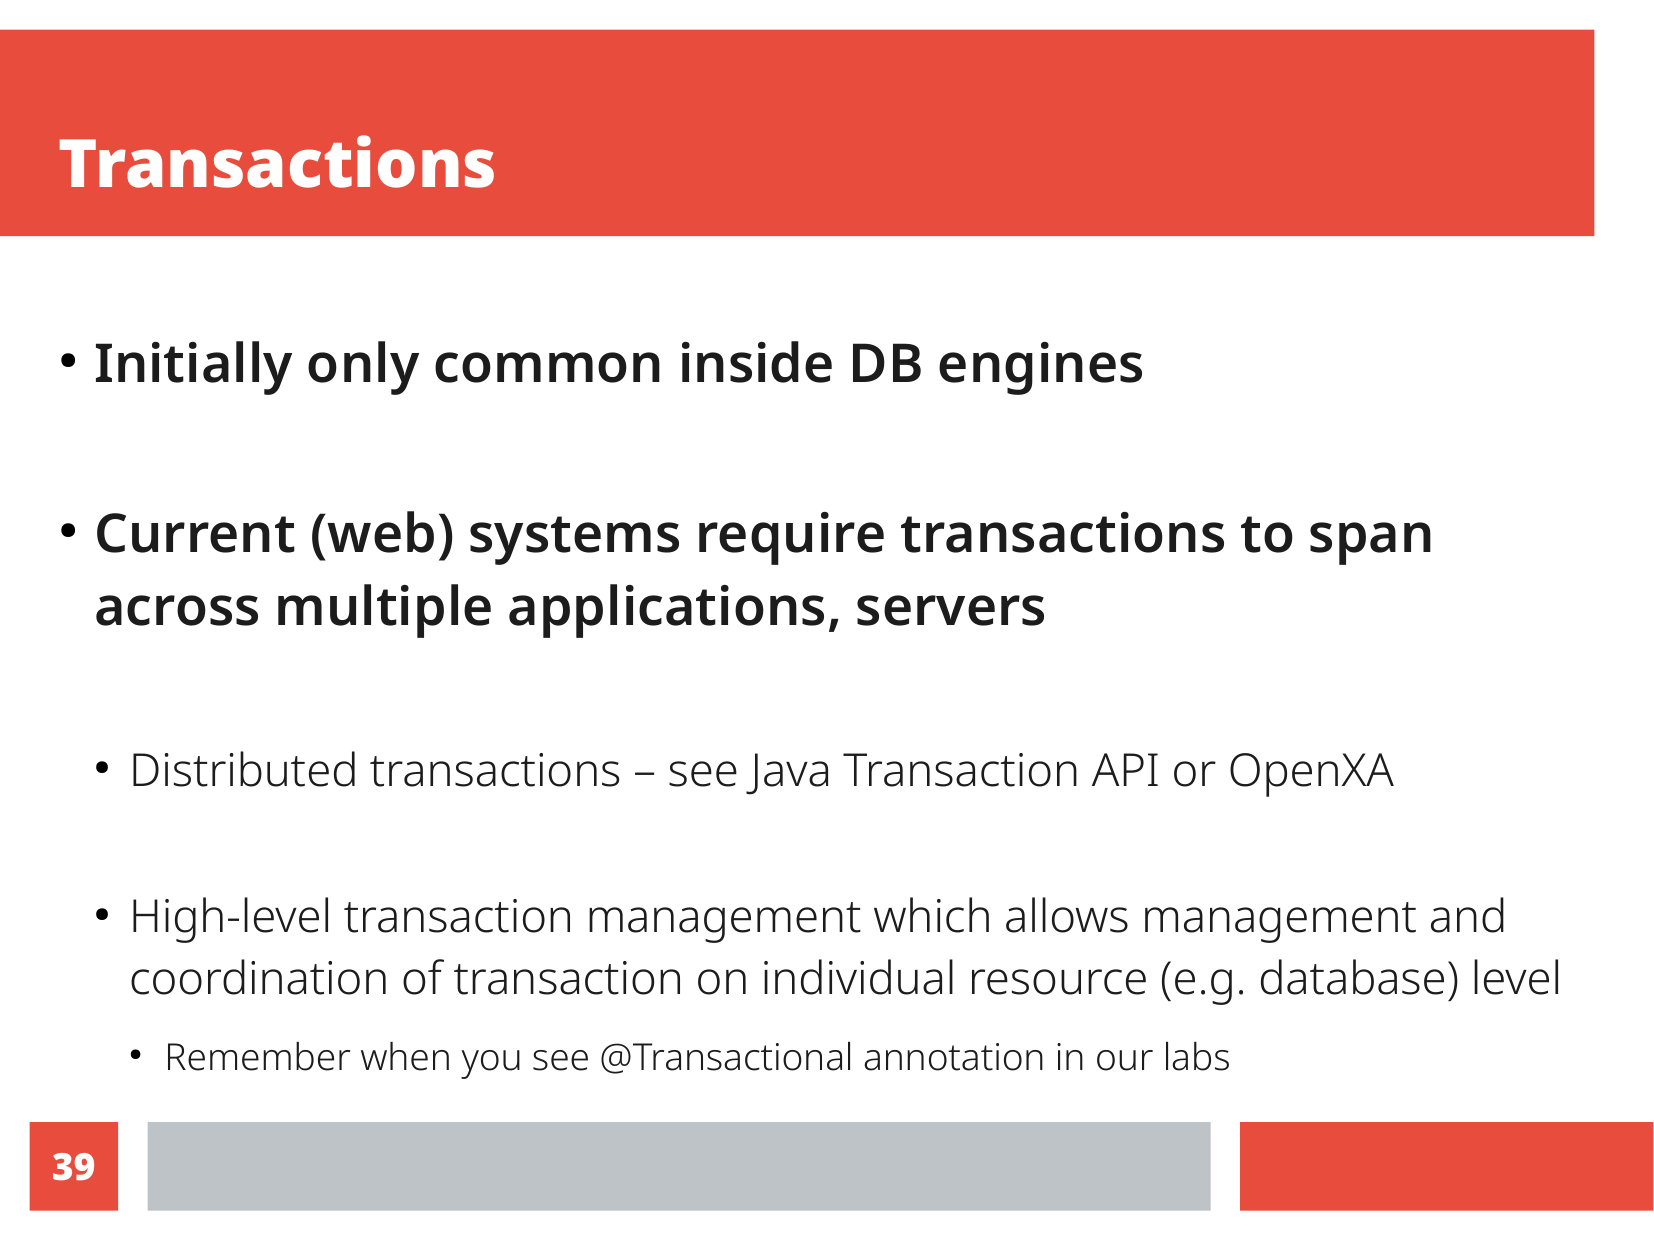

# Transactions
Initially only common inside DB engines
Current (web) systems require transactions to span across multiple applications, servers
Distributed transactions – see Java Transaction API or OpenXA
High-level transaction management which allows management and coordination of transaction on individual resource (e.g. database) level
Remember when you see @Transactional annotation in our labs
39